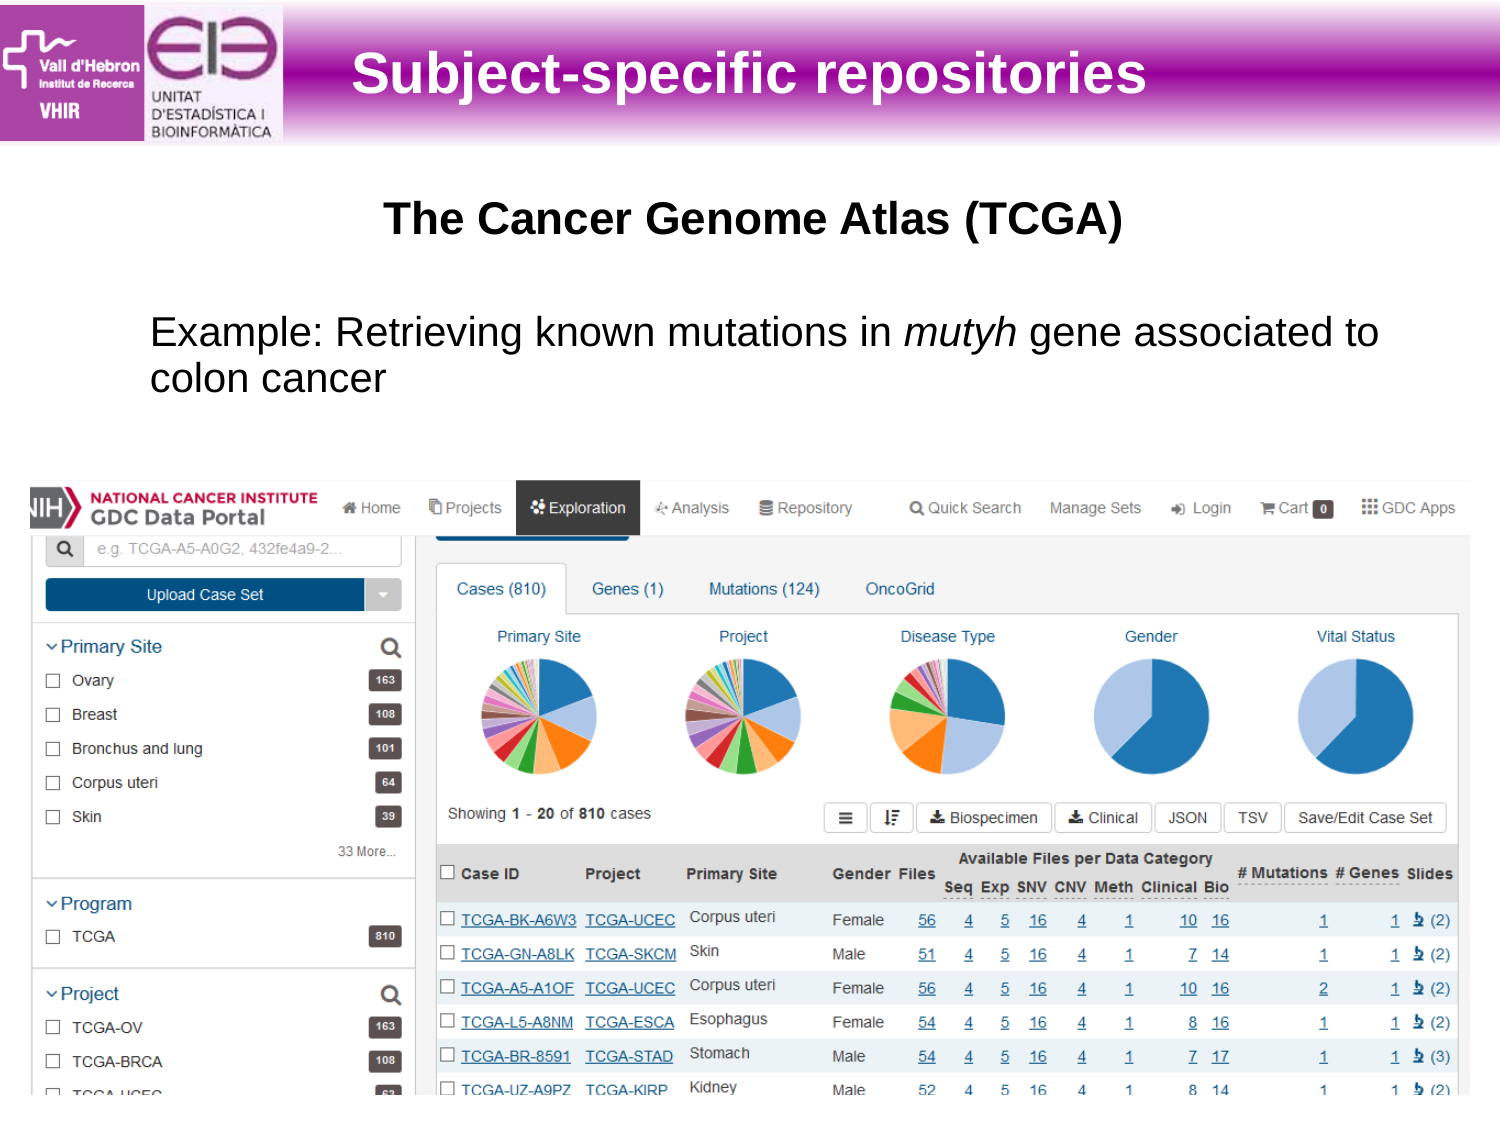

Subject-specific repositories
The Cancer Genome Atlas (TCGA)
Example: Retrieving known mutations in mutyh gene associated to colon cancer